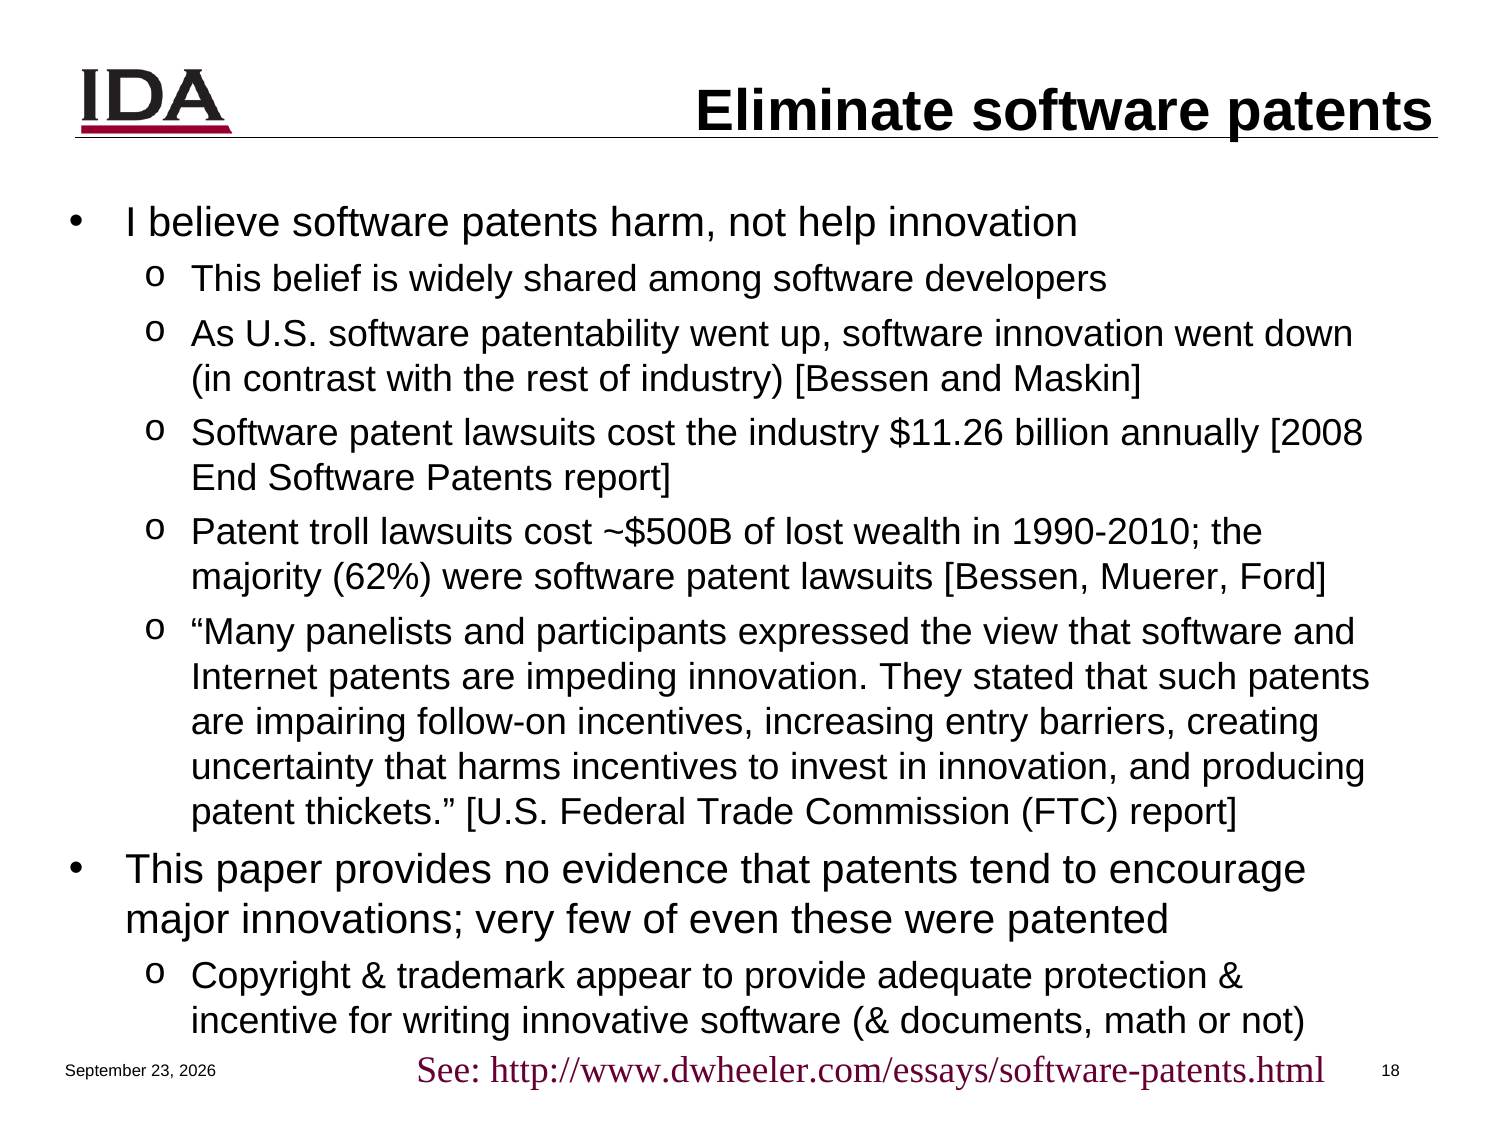

# Eliminate software patents
I believe software patents harm, not help innovation
This belief is widely shared among software developers
As U.S. software patentability went up, software innovation went down (in contrast with the rest of industry) [Bessen and Maskin]
Software patent lawsuits cost the industry $11.26 billion annually [2008 End Software Patents report]
Patent troll lawsuits cost ~$500B of lost wealth in 1990-2010; the majority (62%) were software patent lawsuits [Bessen, Muerer, Ford]
“Many panelists and participants expressed the view that software and Internet patents are impeding innovation. They stated that such patents are impairing follow-on incentives, increasing entry barriers, creating uncertainty that harms incentives to invest in innovation, and producing patent thickets.” [U.S. Federal Trade Commission (FTC) report]
This paper provides no evidence that patents tend to encourage major innovations; very few of even these were patented
Copyright & trademark appear to provide adequate protection & incentive for writing innovative software (& documents, math or not)
See: http://www.dwheeler.com/essays/software-patents.html